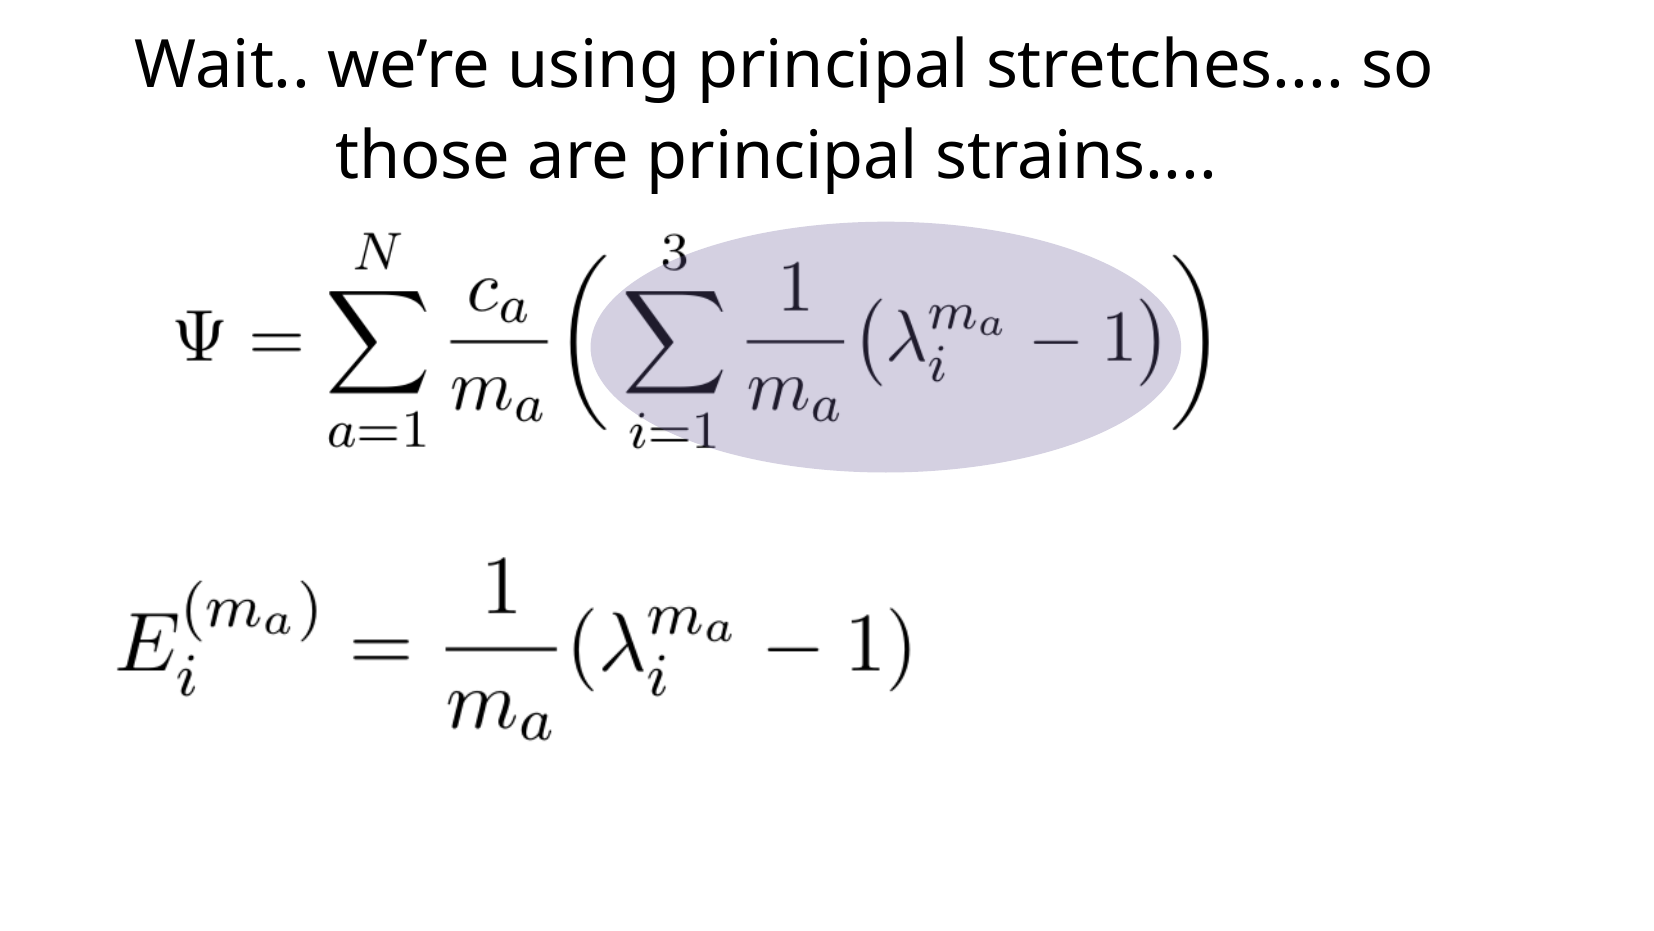

# Wait.. we’re using principal stretches.... so those are principal strains....